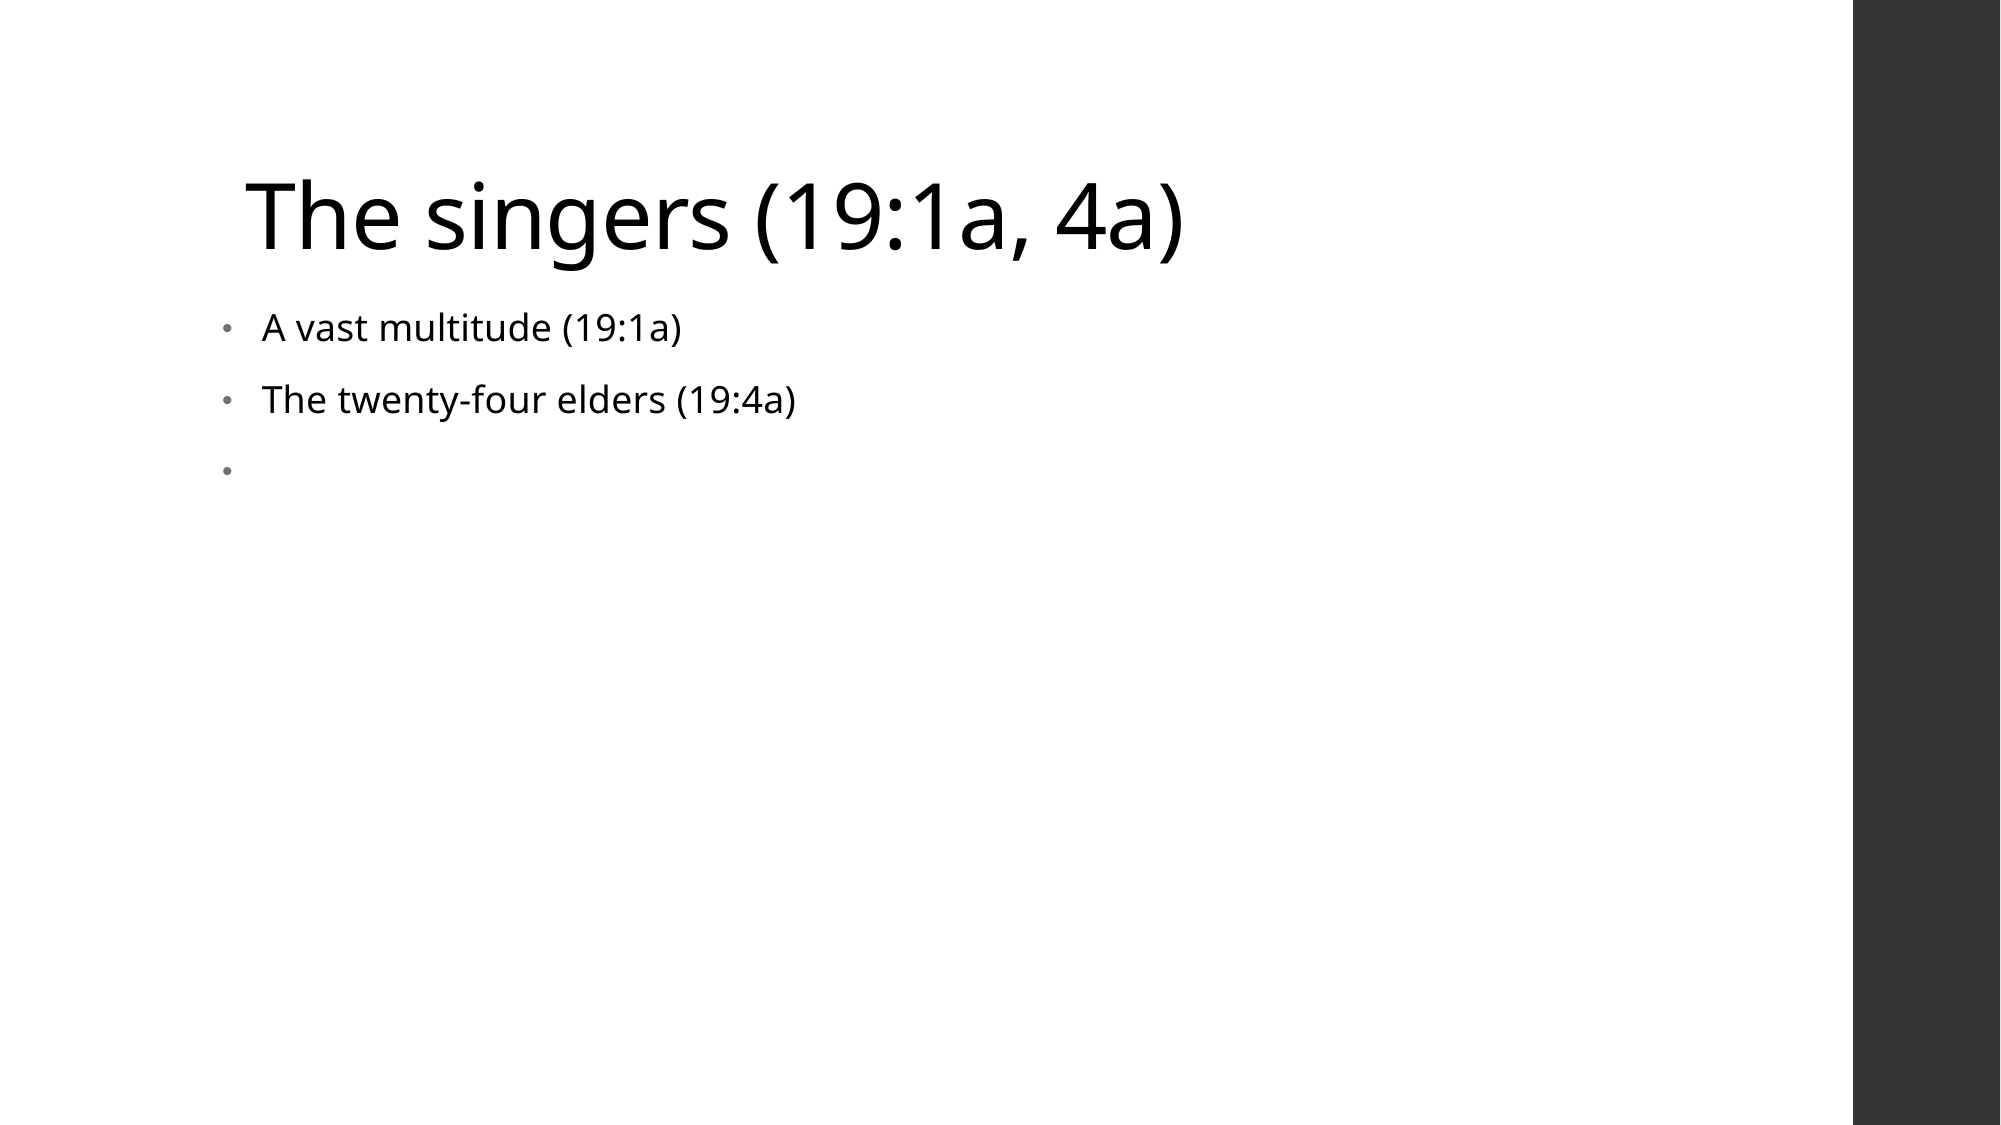

# The singers (19:1a, 4a)
 A vast multitude (19:1a)
 The twenty-four elders (19:4a)